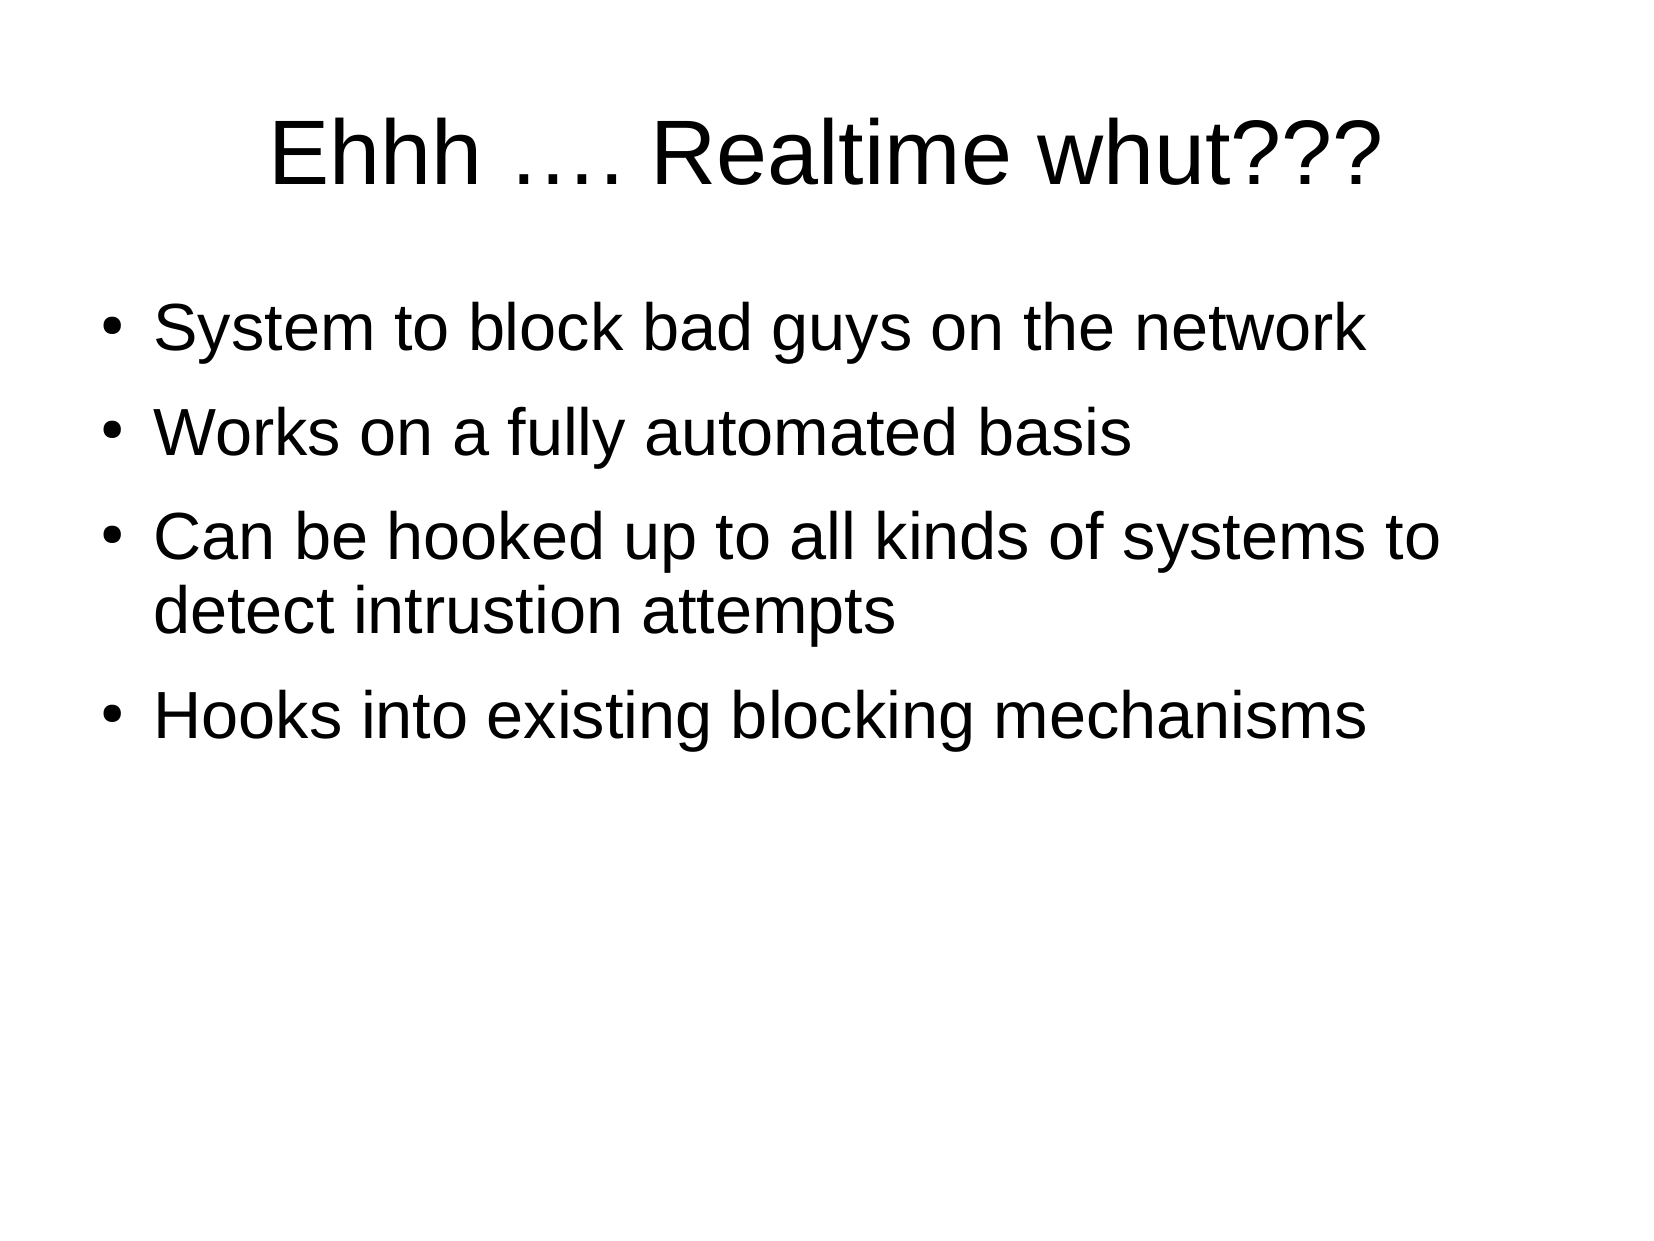

# Ehhh …. Realtime whut???
System to block bad guys on the network
Works on a fully automated basis
Can be hooked up to all kinds of systems to detect intrustion attempts
Hooks into existing blocking mechanisms